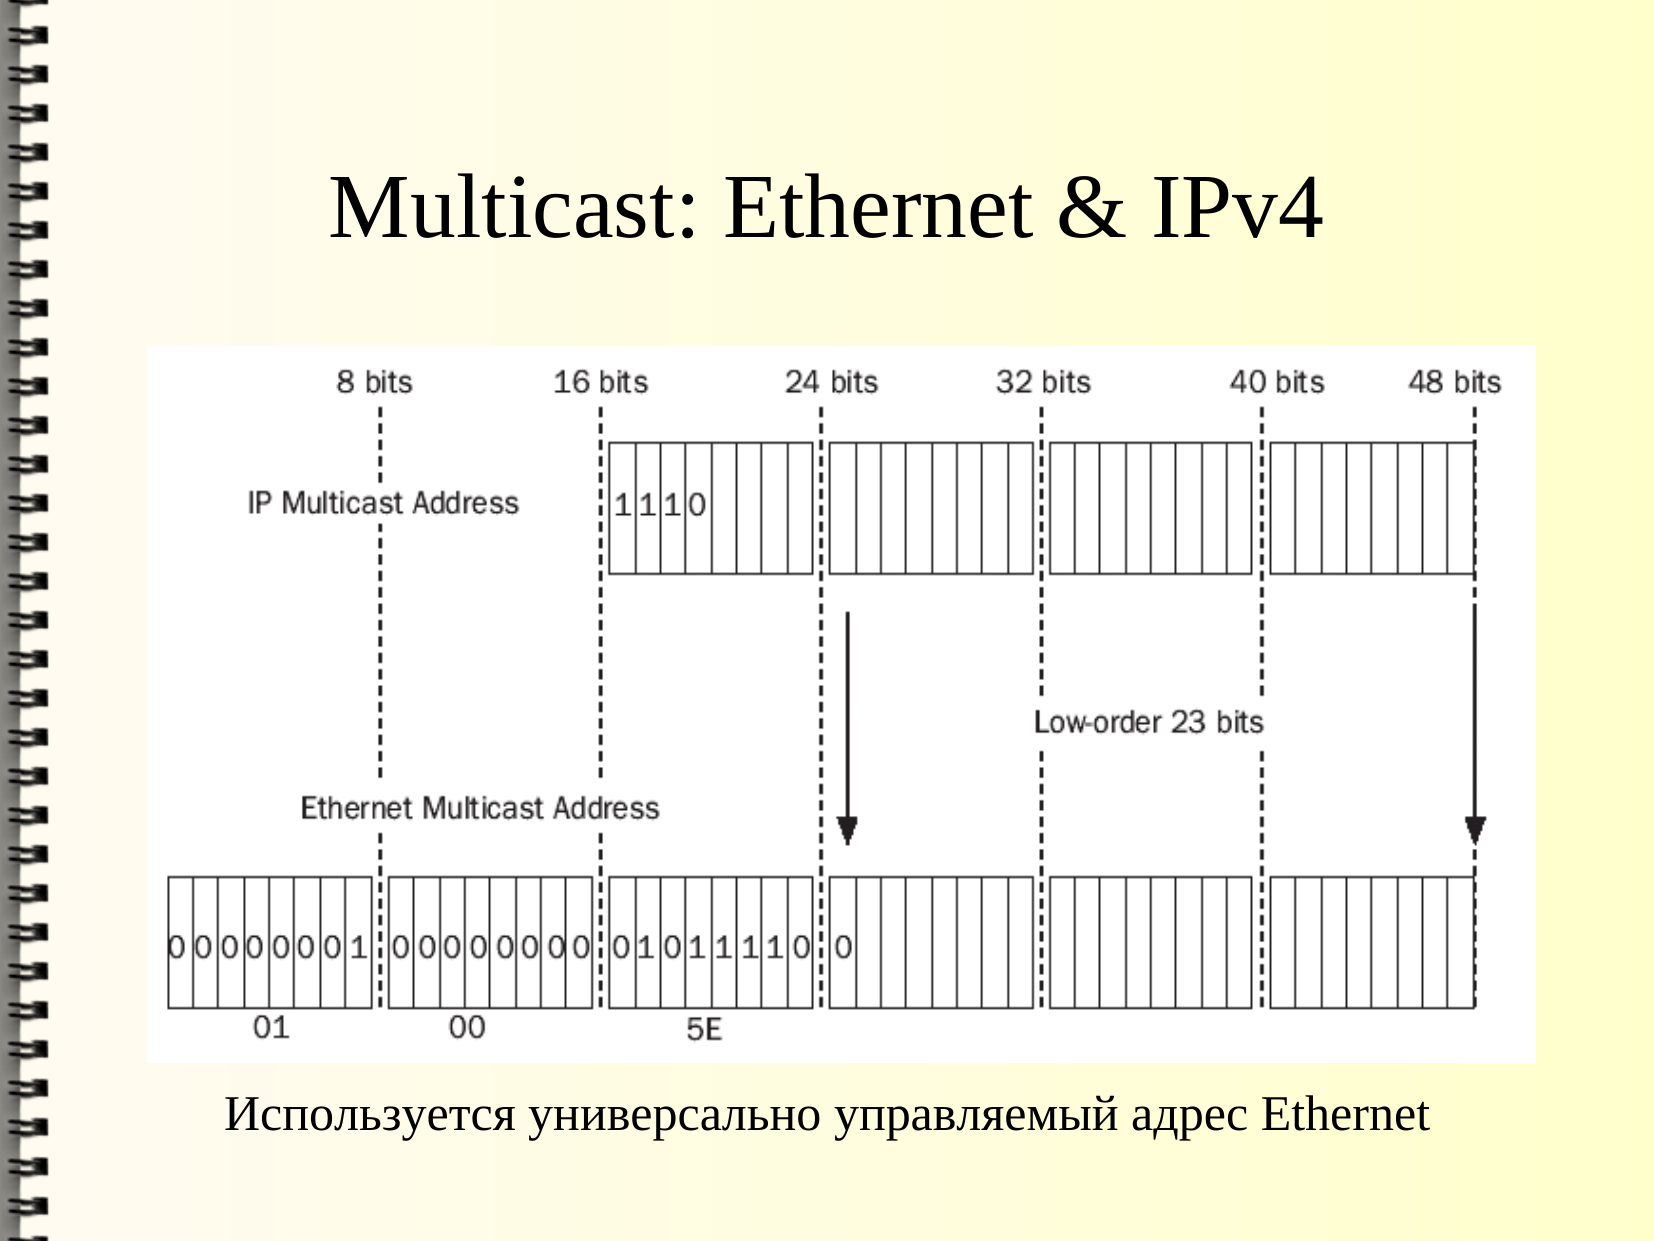

# Multicast: Ethernet & IPv4
Используется универсально управляемый адрес Ethernet